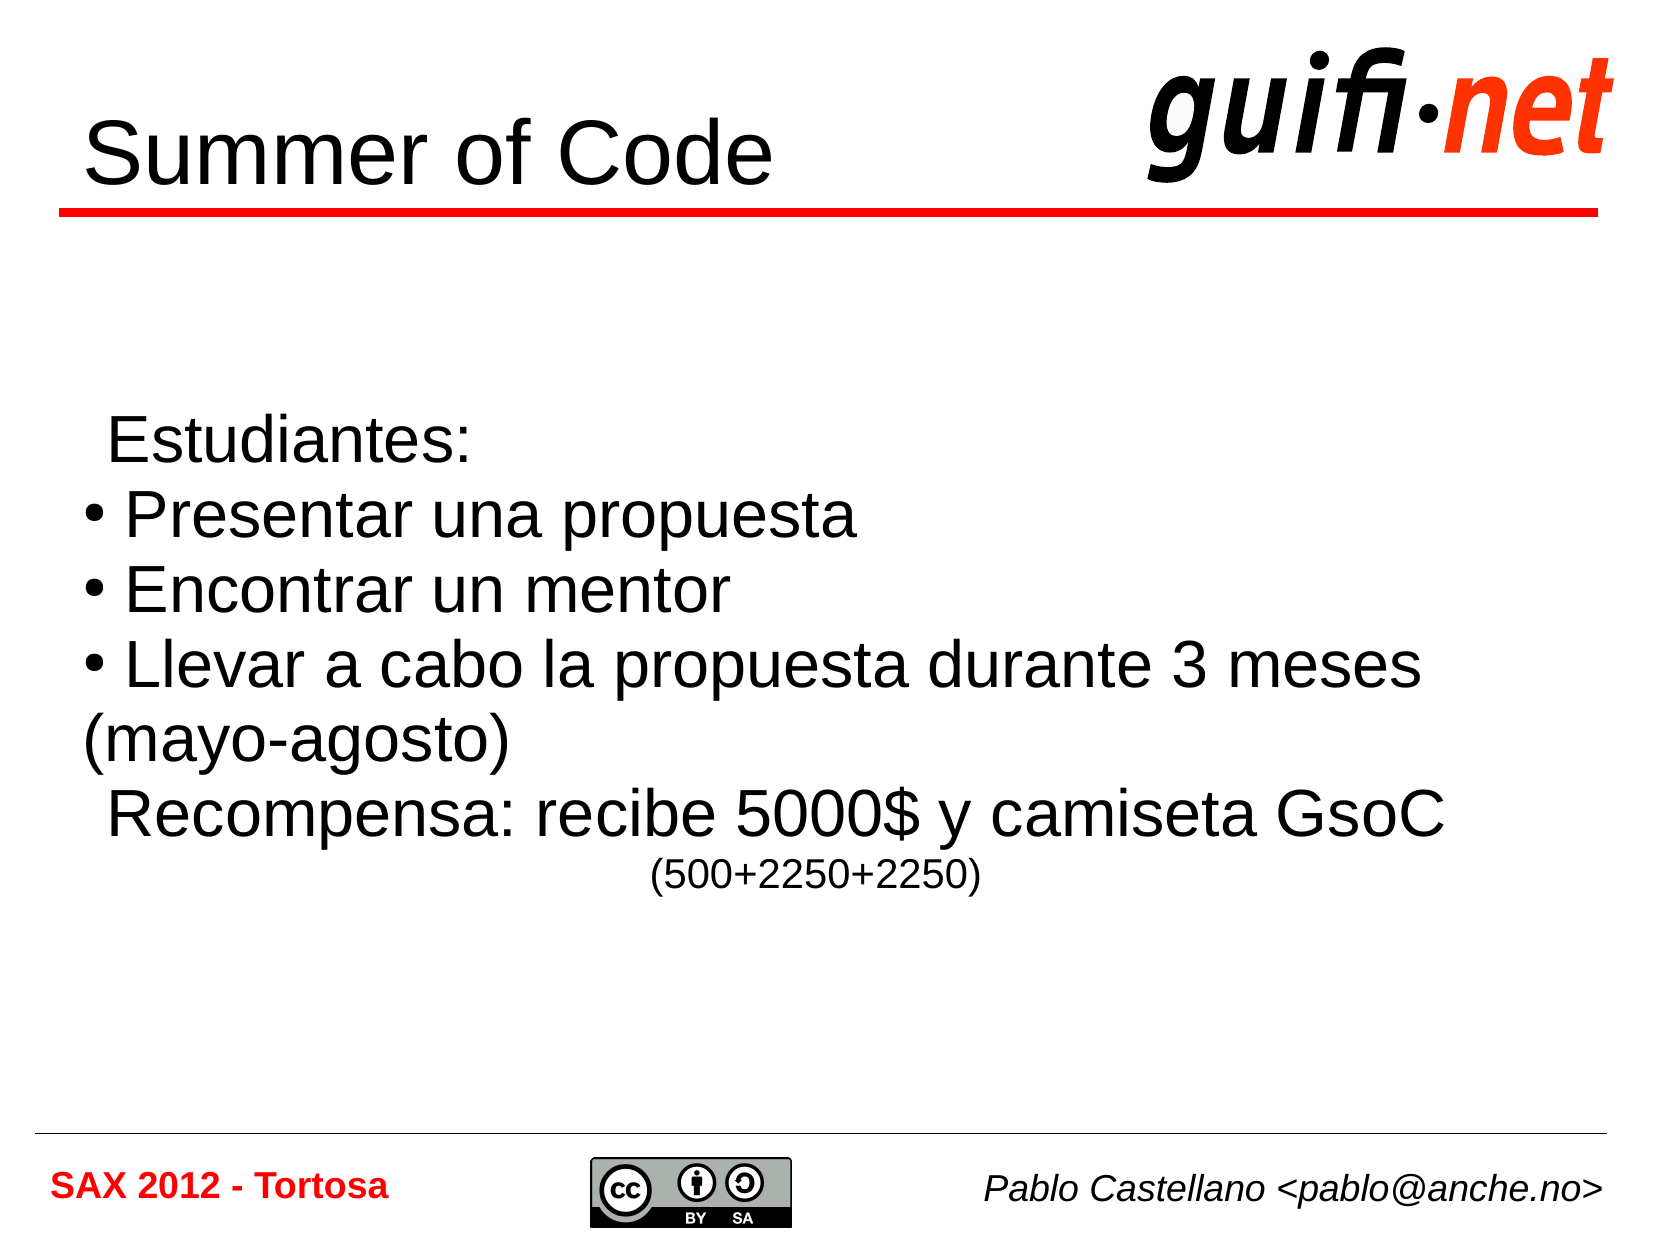

# Summer of Code
Estudiantes:
 Presentar una propuesta
 Encontrar un mentor
 Llevar a cabo la propuesta durante 3 meses (mayo-agosto)
Recompensa: recibe 5000$ y camiseta GsoC
 (500+2250+2250)
SAX 2012 - Tortosa
Pablo Castellano <pablo@anche.no>